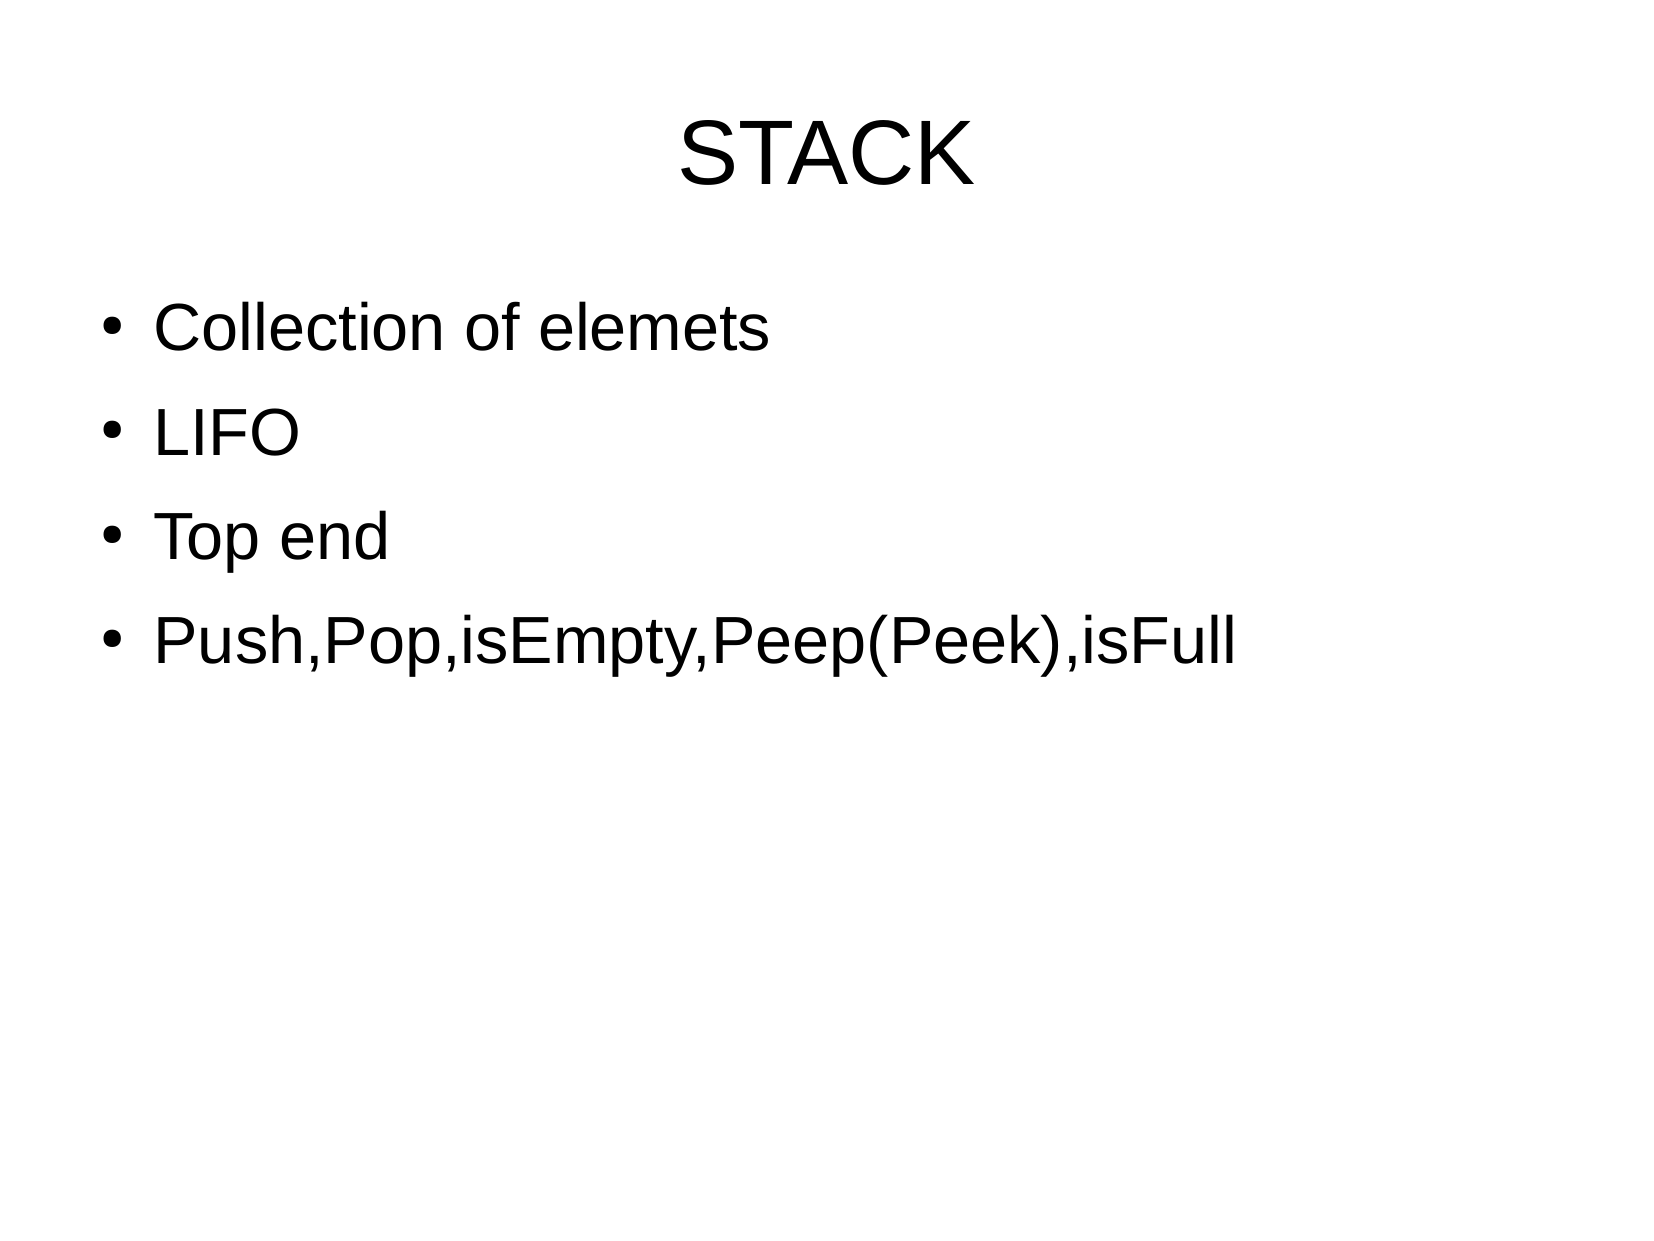

# STACK
Collection of elemets
LIFO
Top end
Push,Pop,isEmpty,Peep(Peek),isFull